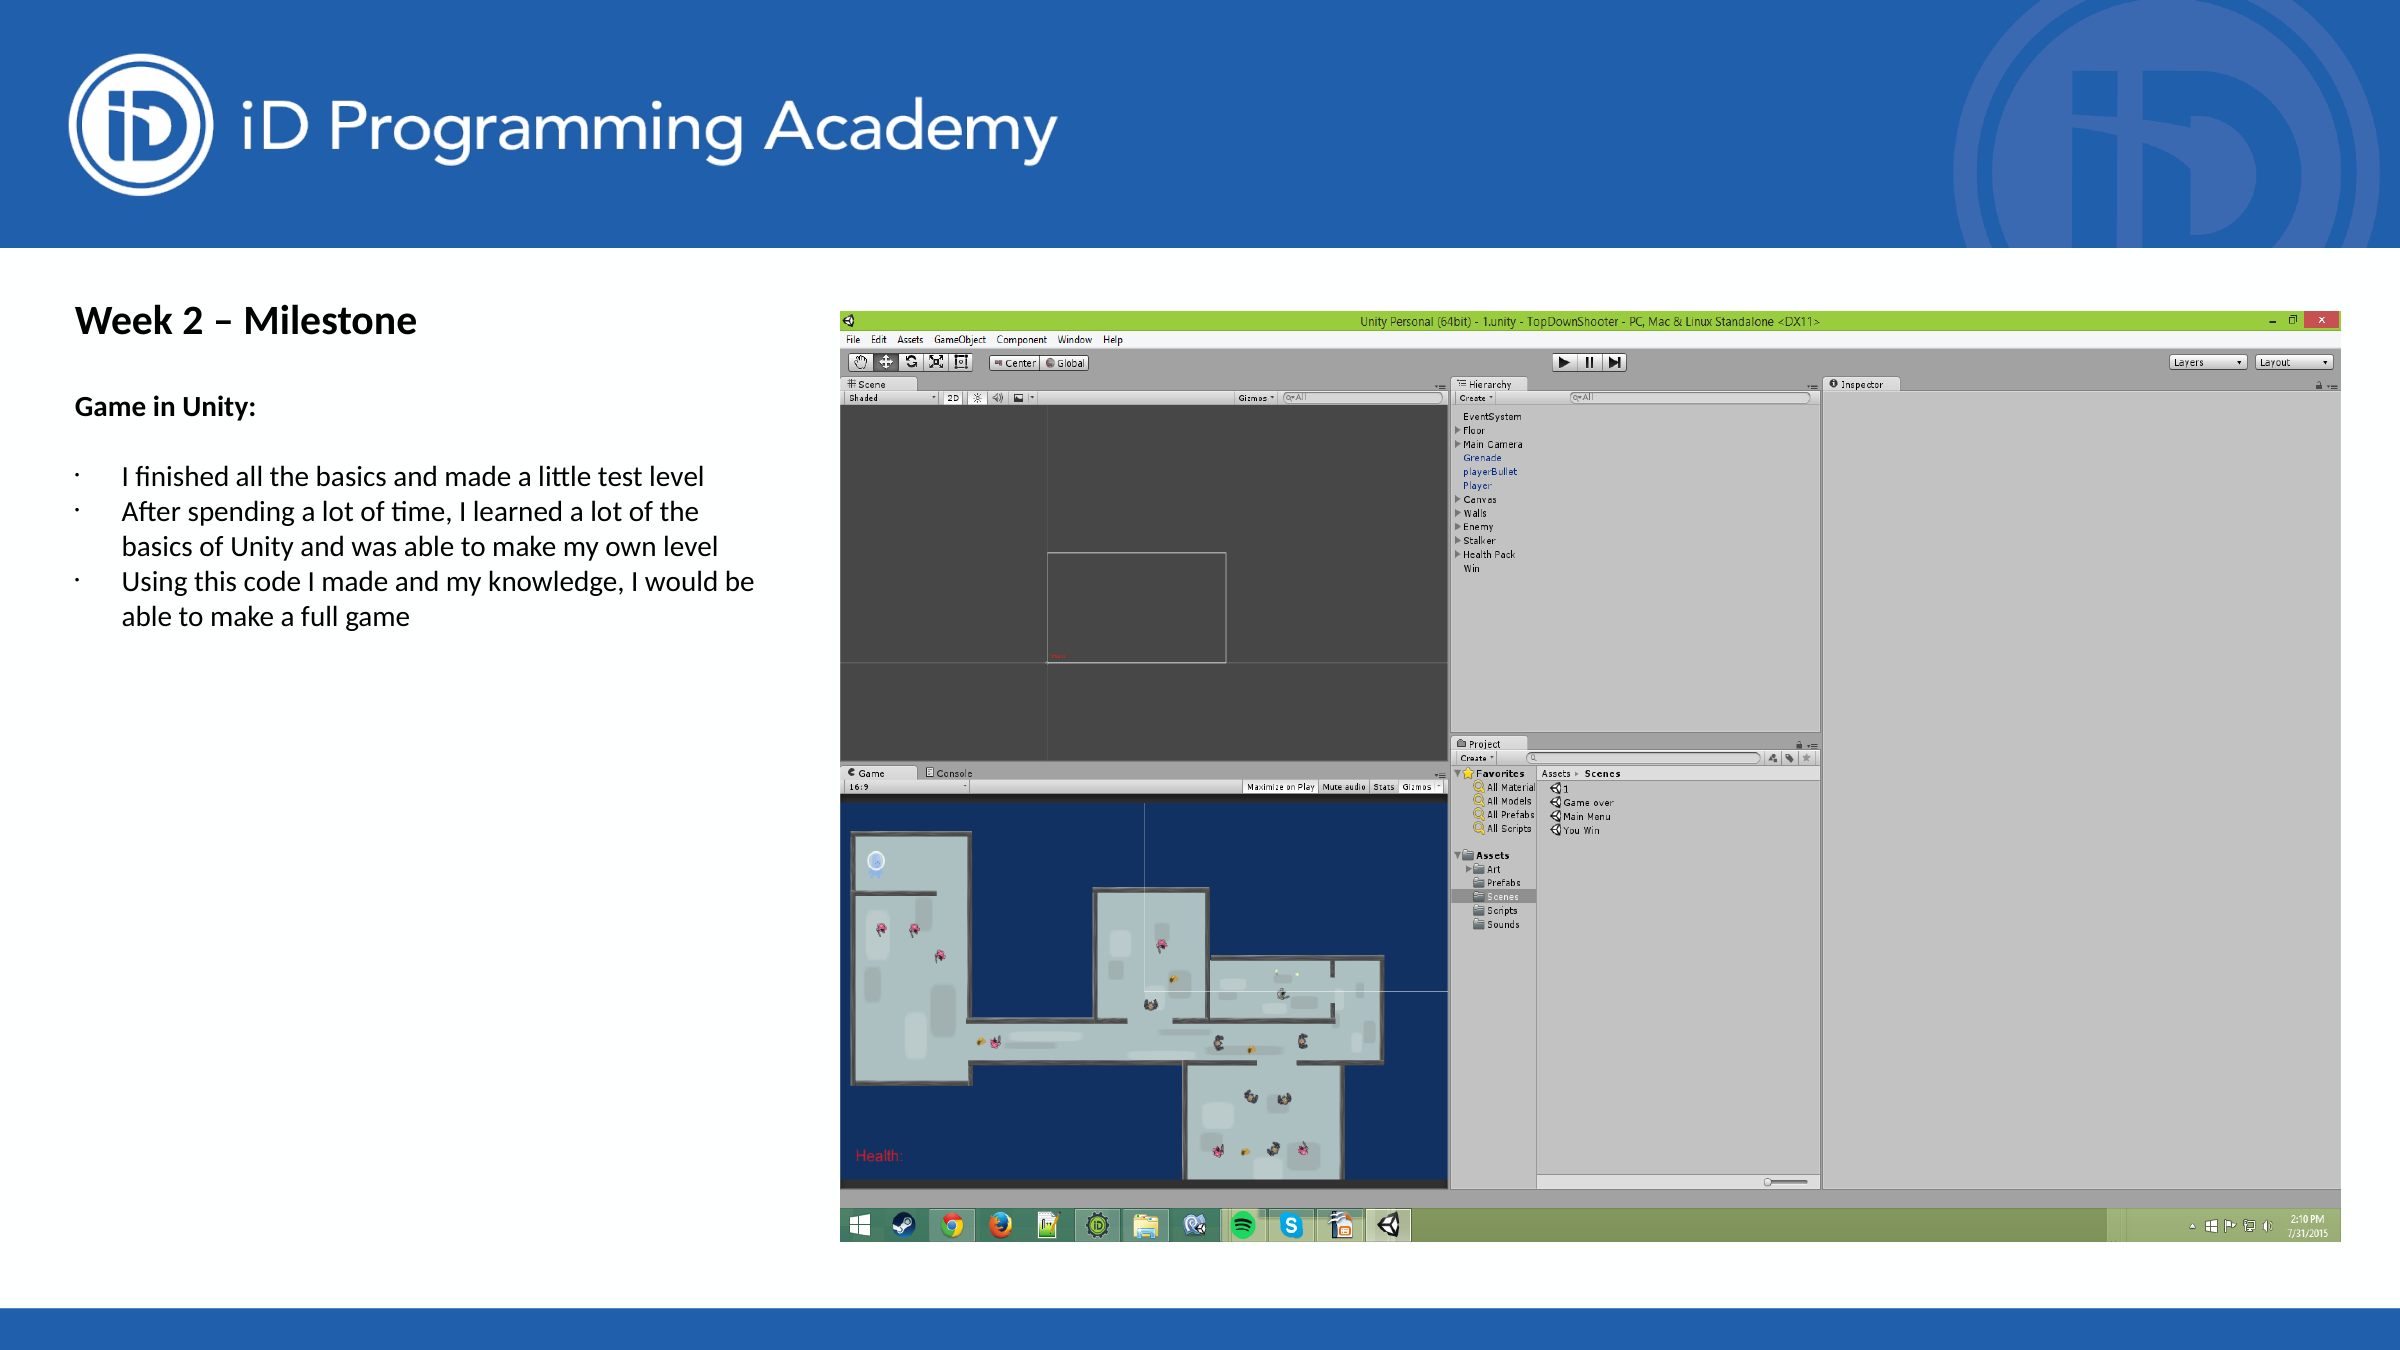

Week 2 – Milestone
Game in Unity:
I finished all the basics and made a little test level
After spending a lot of time, I learned a lot of the basics of Unity and was able to make my own level
Using this code I made and my knowledge, I would be able to make a full game
Replace this image with your own screenshot. Then delete this text.